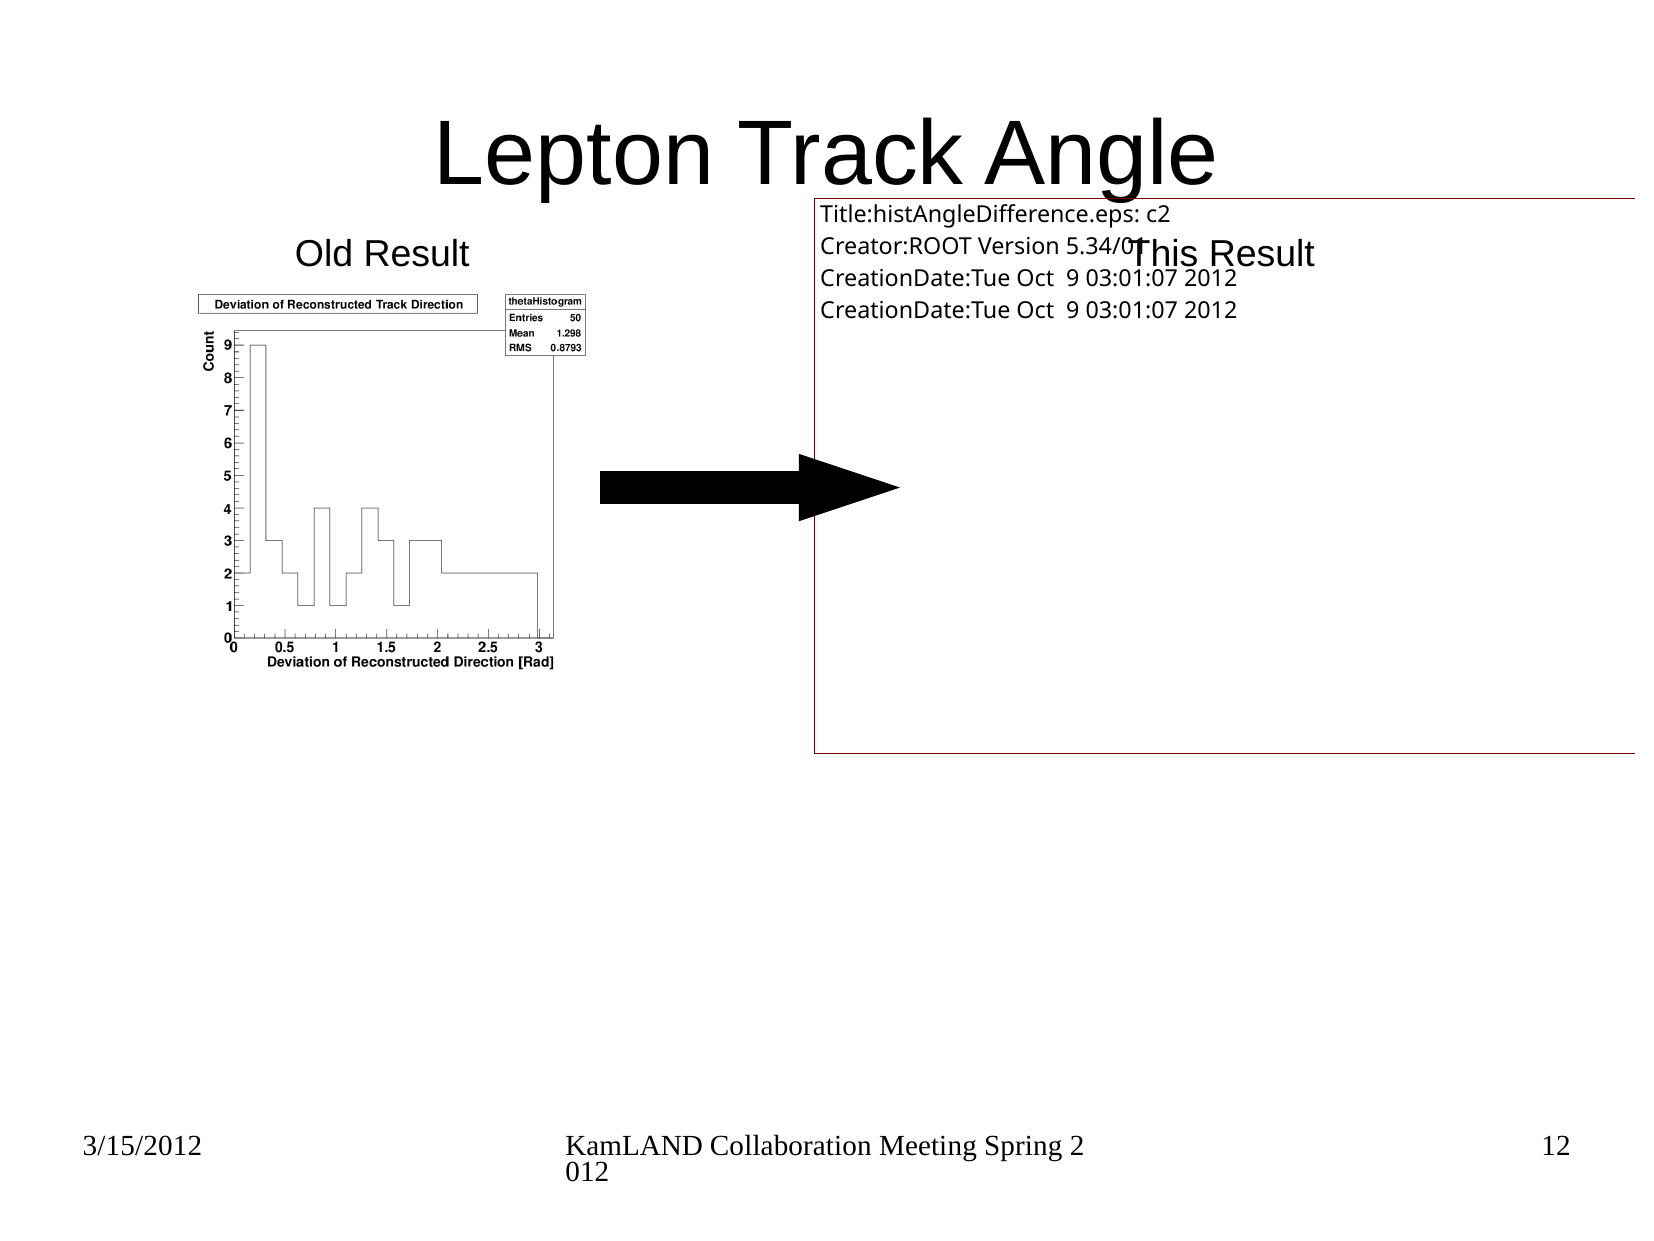

# Lepton Track Angle
Old Result
This Result
3/15/2012
KamLAND Collaboration Meeting Spring 2012
12